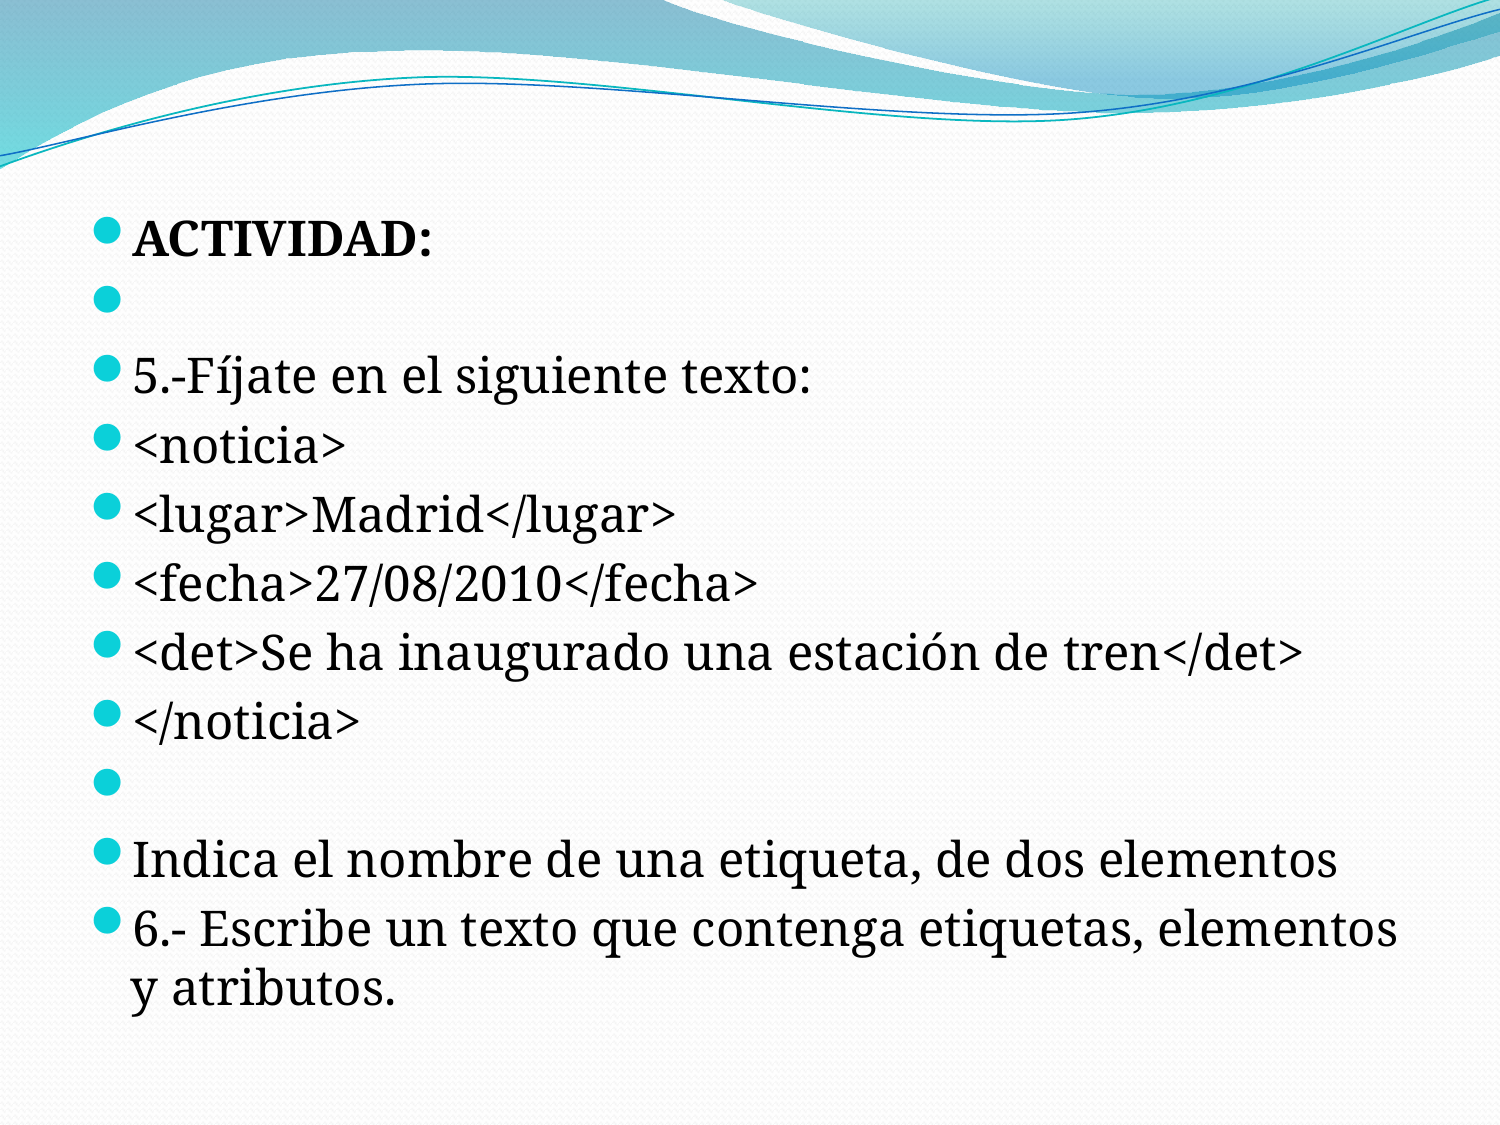

# ACTIVIDAD:
5.-Fíjate en el siguiente texto:
<noticia>
<lugar>Madrid</lugar>
<fecha>27/08/2010</fecha>
<det>Se ha inaugurado una estación de tren</det>
</noticia>
Indica el nombre de una etiqueta, de dos elementos
6.- Escribe un texto que contenga etiquetas, elementos y atributos.